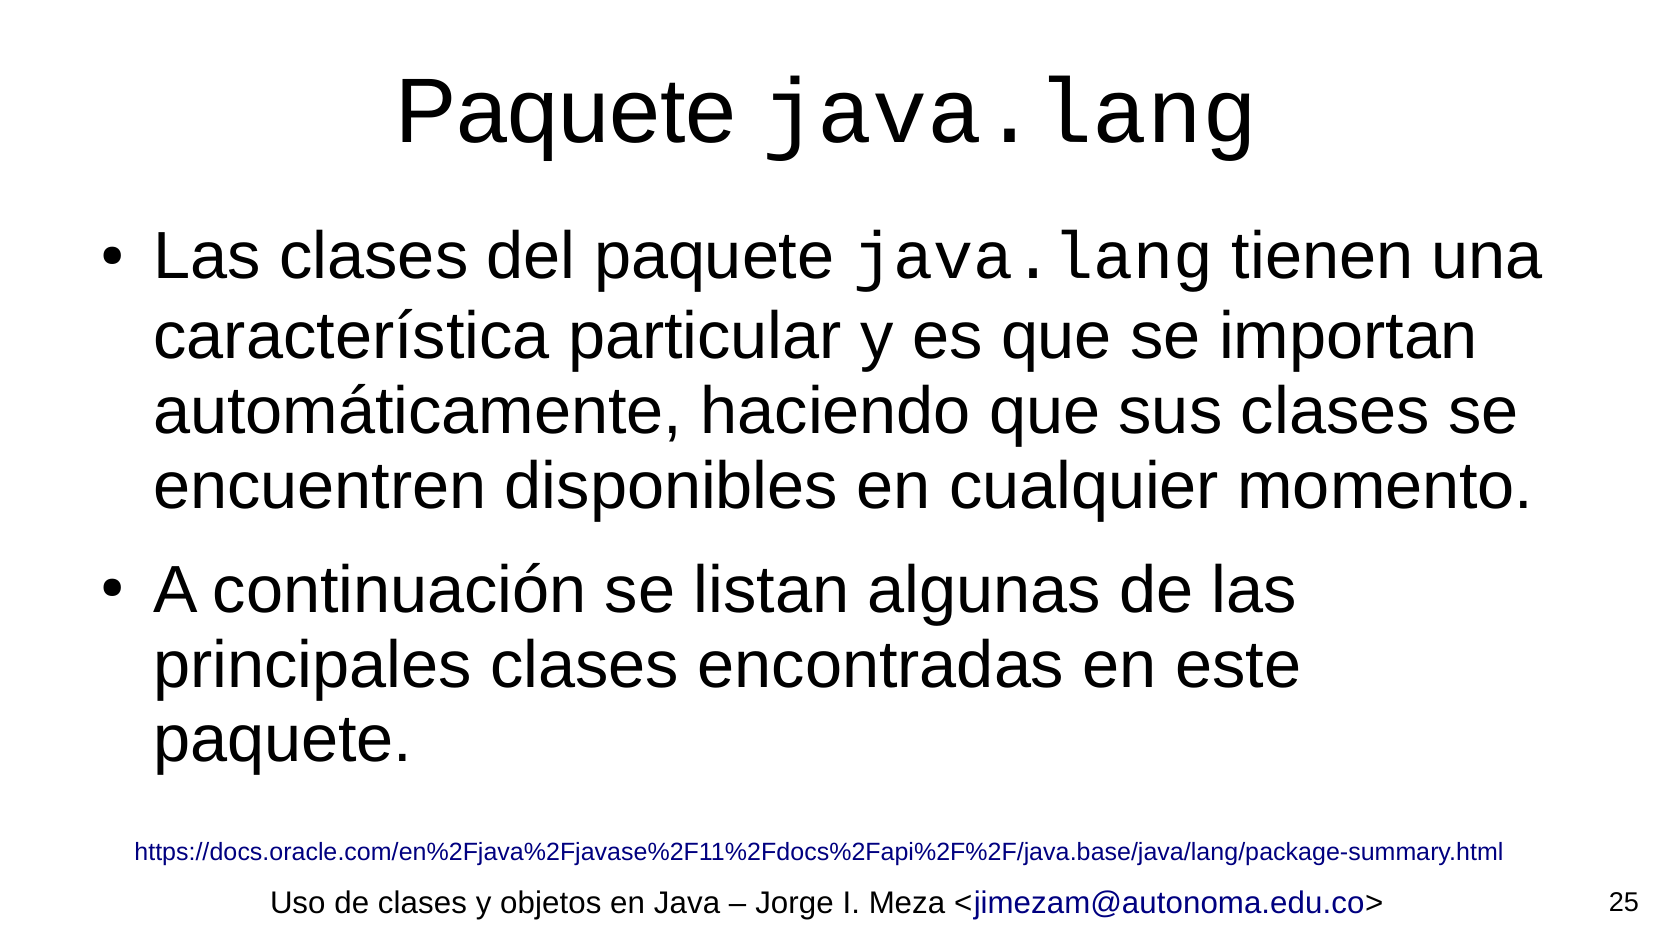

# Paquete java.lang
Las clases del paquete java.lang tienen una característica particular y es que se importan automáticamente, haciendo que sus clases se encuentren disponibles en cualquier momento.
A continuación se listan algunas de las principales clases encontradas en este paquete.
https://docs.oracle.com/en%2Fjava%2Fjavase%2F11%2Fdocs%2Fapi%2F%2F/java.base/java/lang/package-summary.html